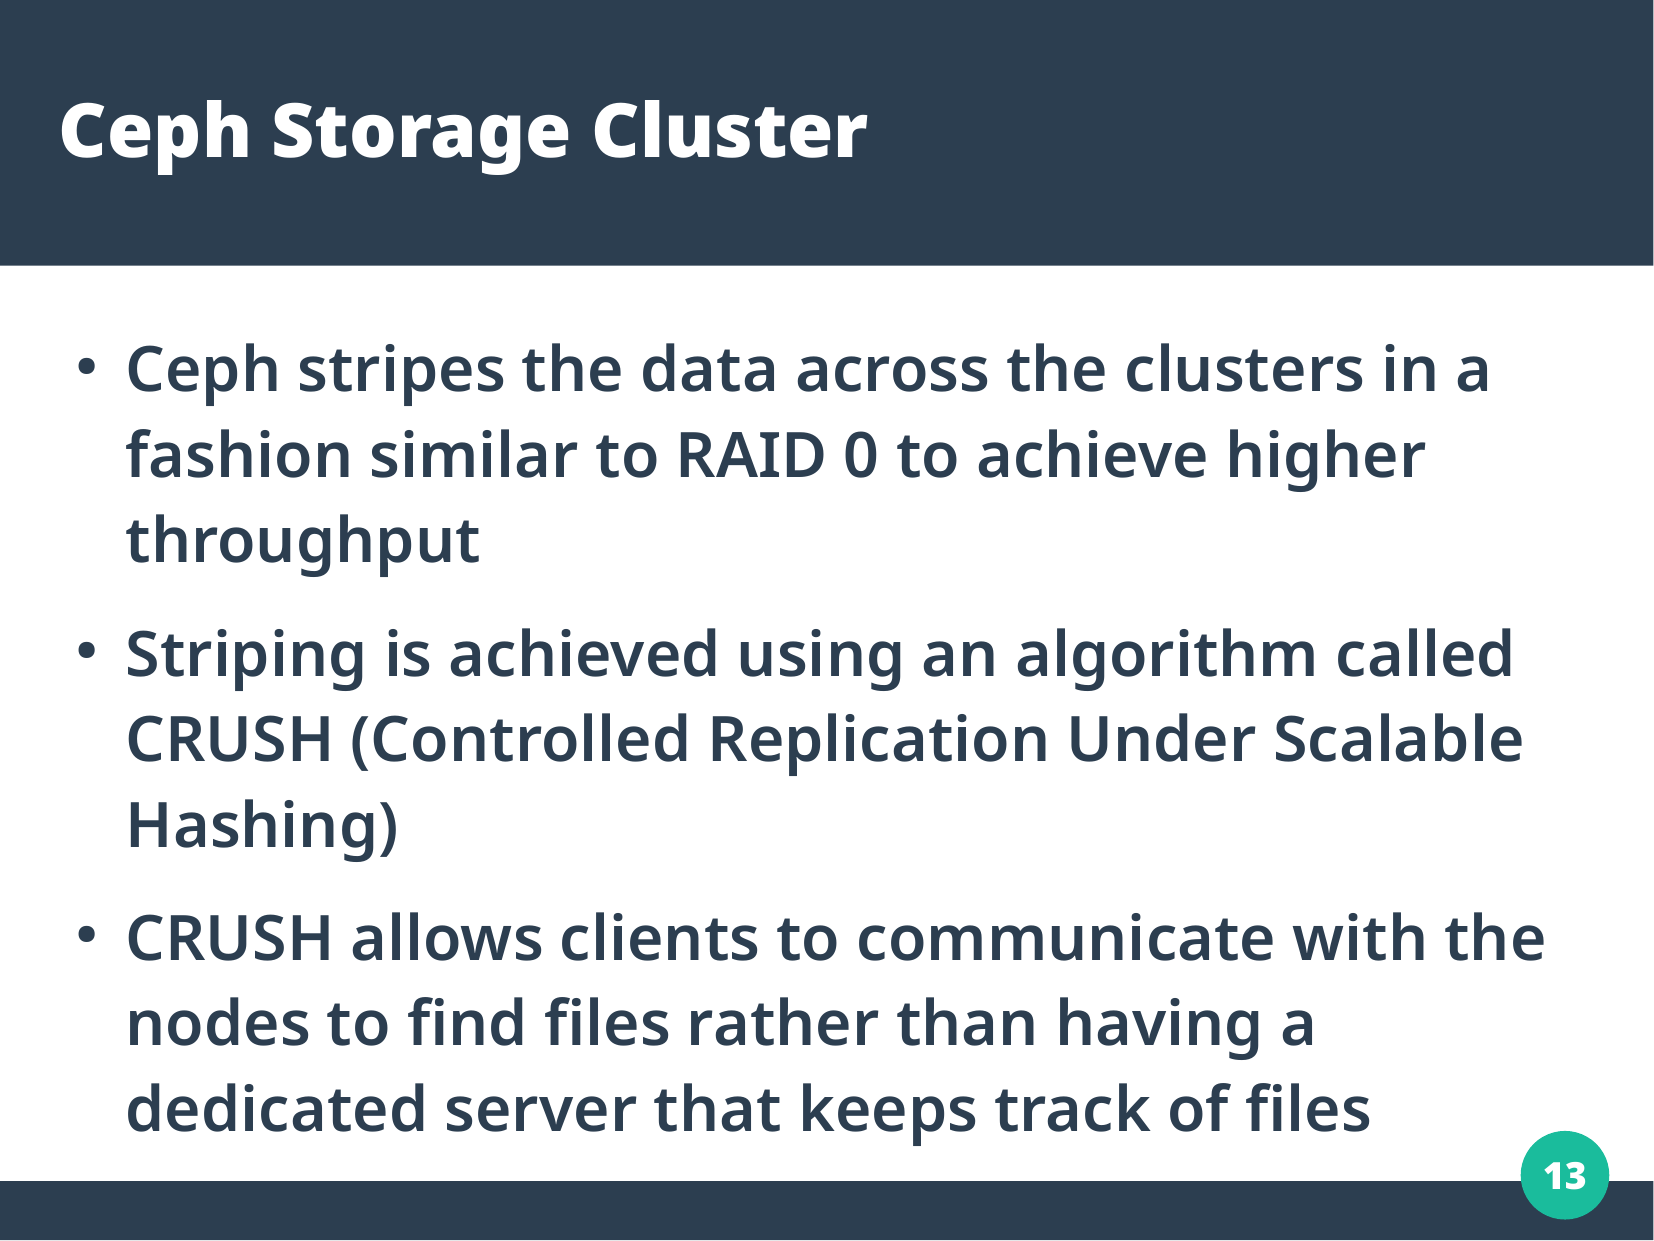

# Ceph Storage Cluster
Ceph stripes the data across the clusters in a fashion similar to RAID 0 to achieve higher throughput
Striping is achieved using an algorithm called CRUSH (Controlled Replication Under Scalable Hashing)
CRUSH allows clients to communicate with the nodes to find files rather than having a dedicated server that keeps track of files
13